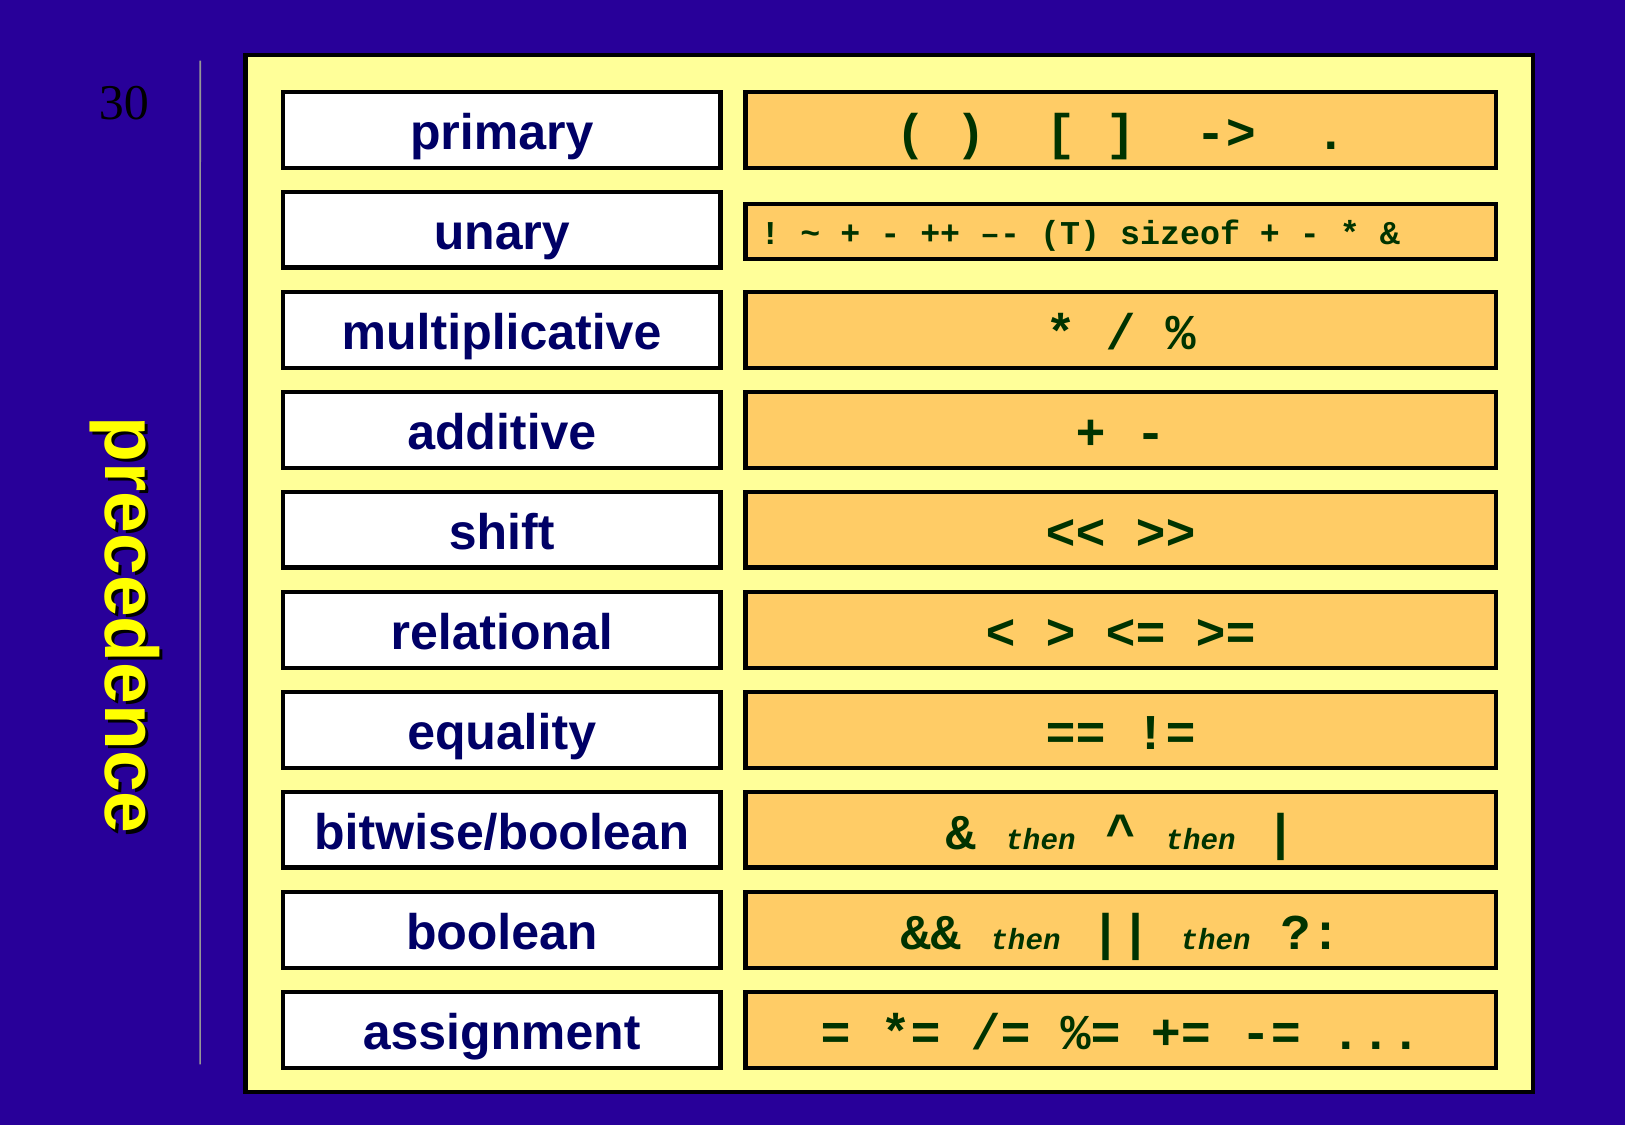

30
primary
( ) [ ] -> .
# precedence
unary
! ~ + - ++ –- (T) sizeof + - * &
multiplicative
* / %
additive
+ -
shift
<< >>
relational
< > <= >=
equality
== !=
bitwise/boolean
& then ^ then |
boolean
&& then || then ?:
assignment
= *= /= %= += -= ...